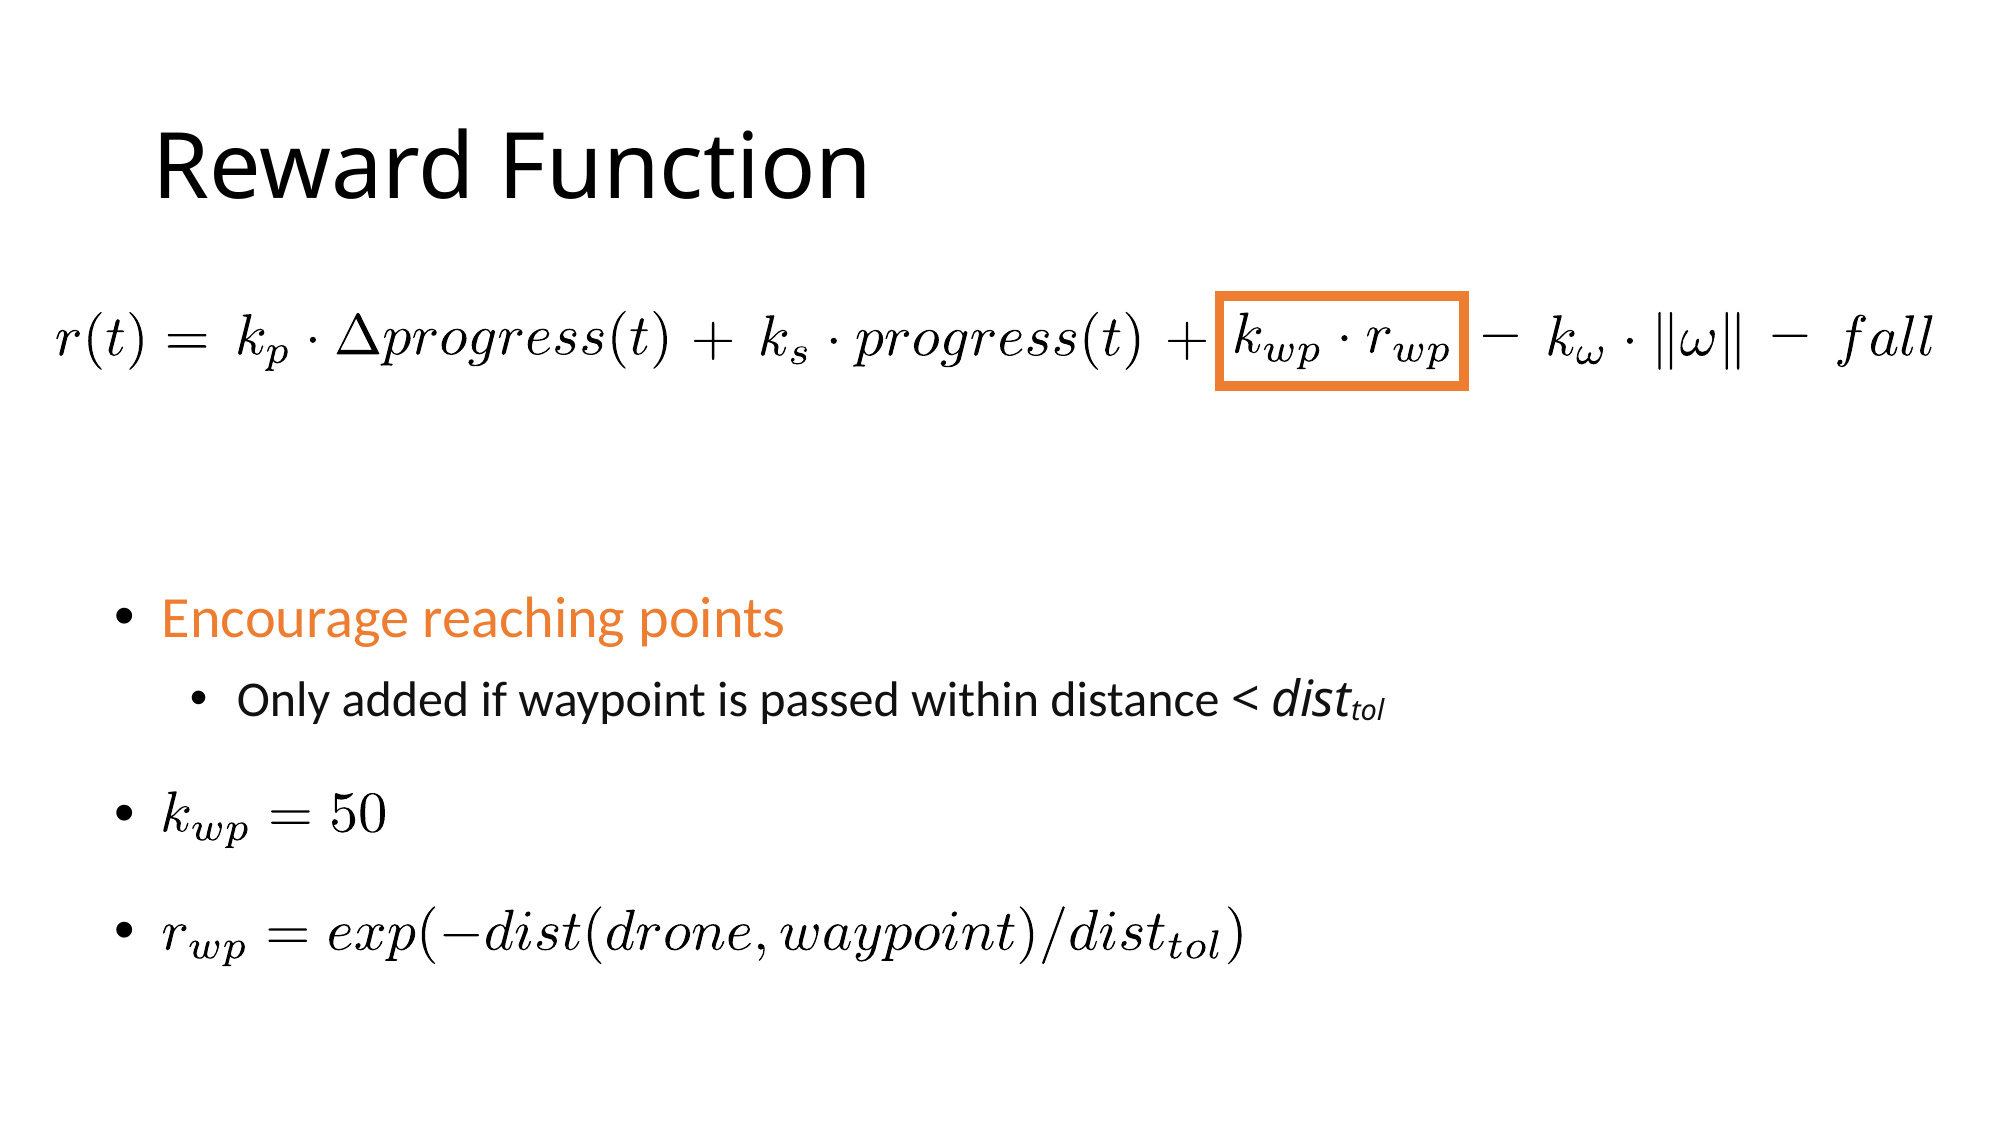

# Reward Function
Encourage reaching points
Only added if waypoint is passed within distance < disttol